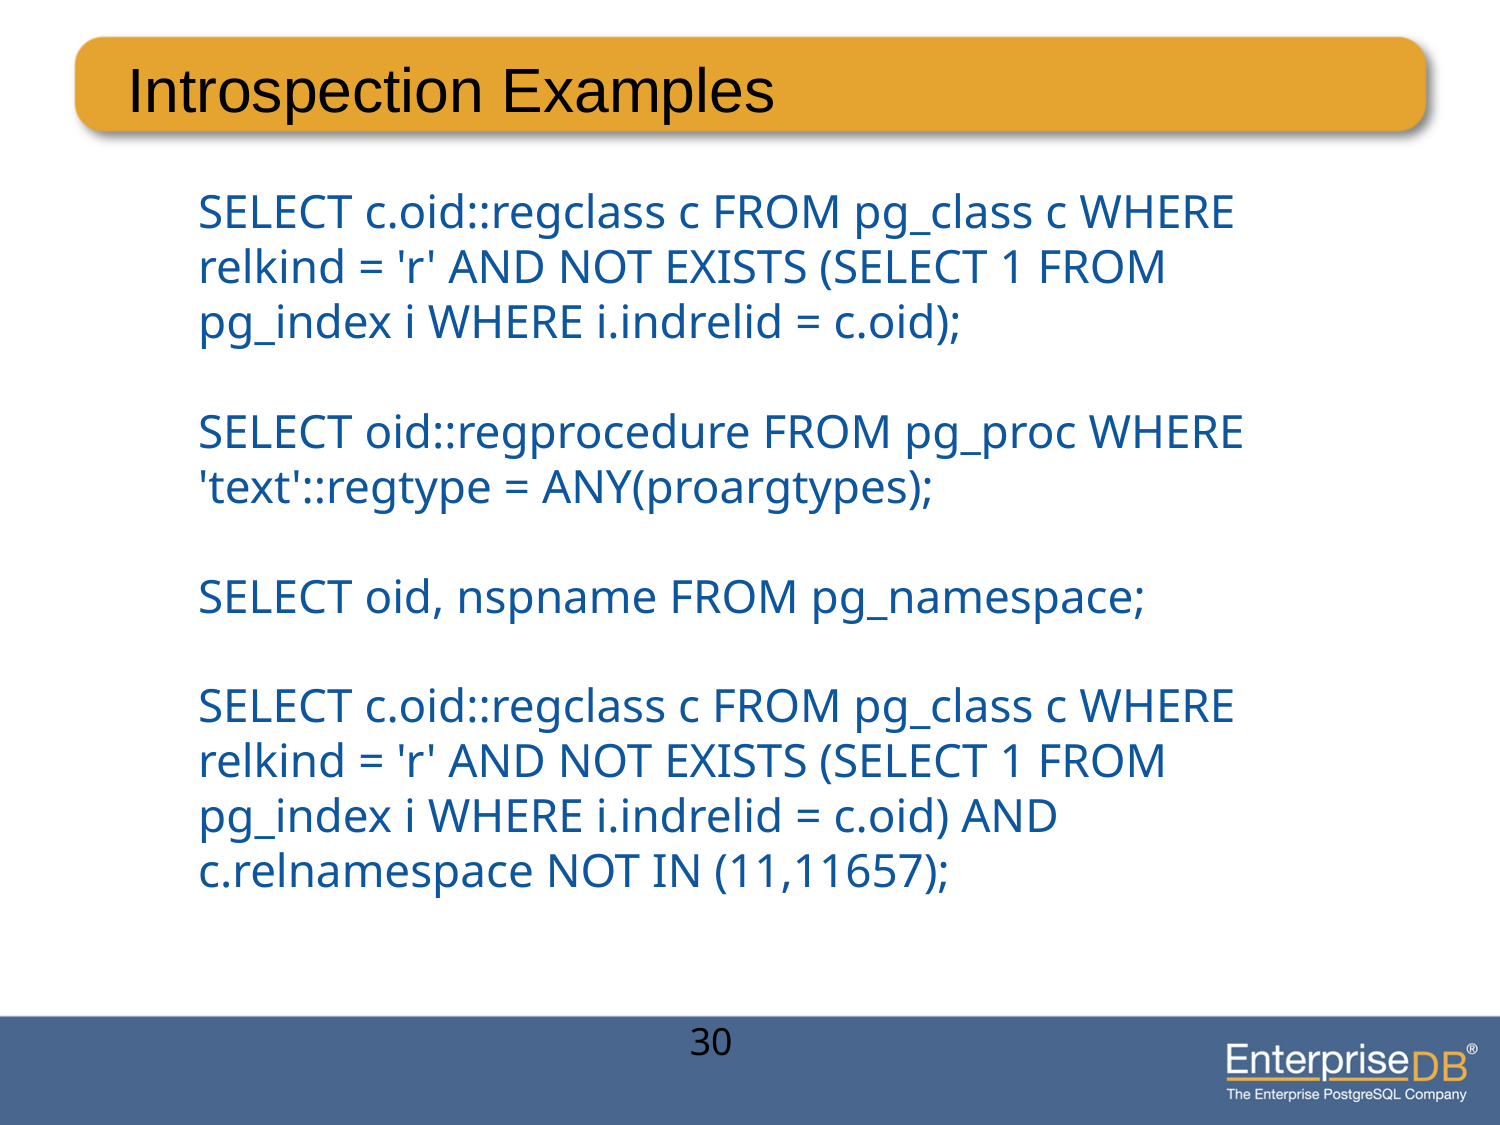

# Introspection Examples
SELECT c.oid::regclass c FROM pg_class c WHERE relkind = 'r' AND NOT EXISTS (SELECT 1 FROM pg_index i WHERE i.indrelid = c.oid);
SELECT oid::regprocedure FROM pg_proc WHERE 'text'::regtype = ANY(proargtypes);
SELECT oid, nspname FROM pg_namespace;
SELECT c.oid::regclass c FROM pg_class c WHERE relkind = 'r' AND NOT EXISTS (SELECT 1 FROM pg_index i WHERE i.indrelid = c.oid) AND c.relnamespace NOT IN (11,11657);